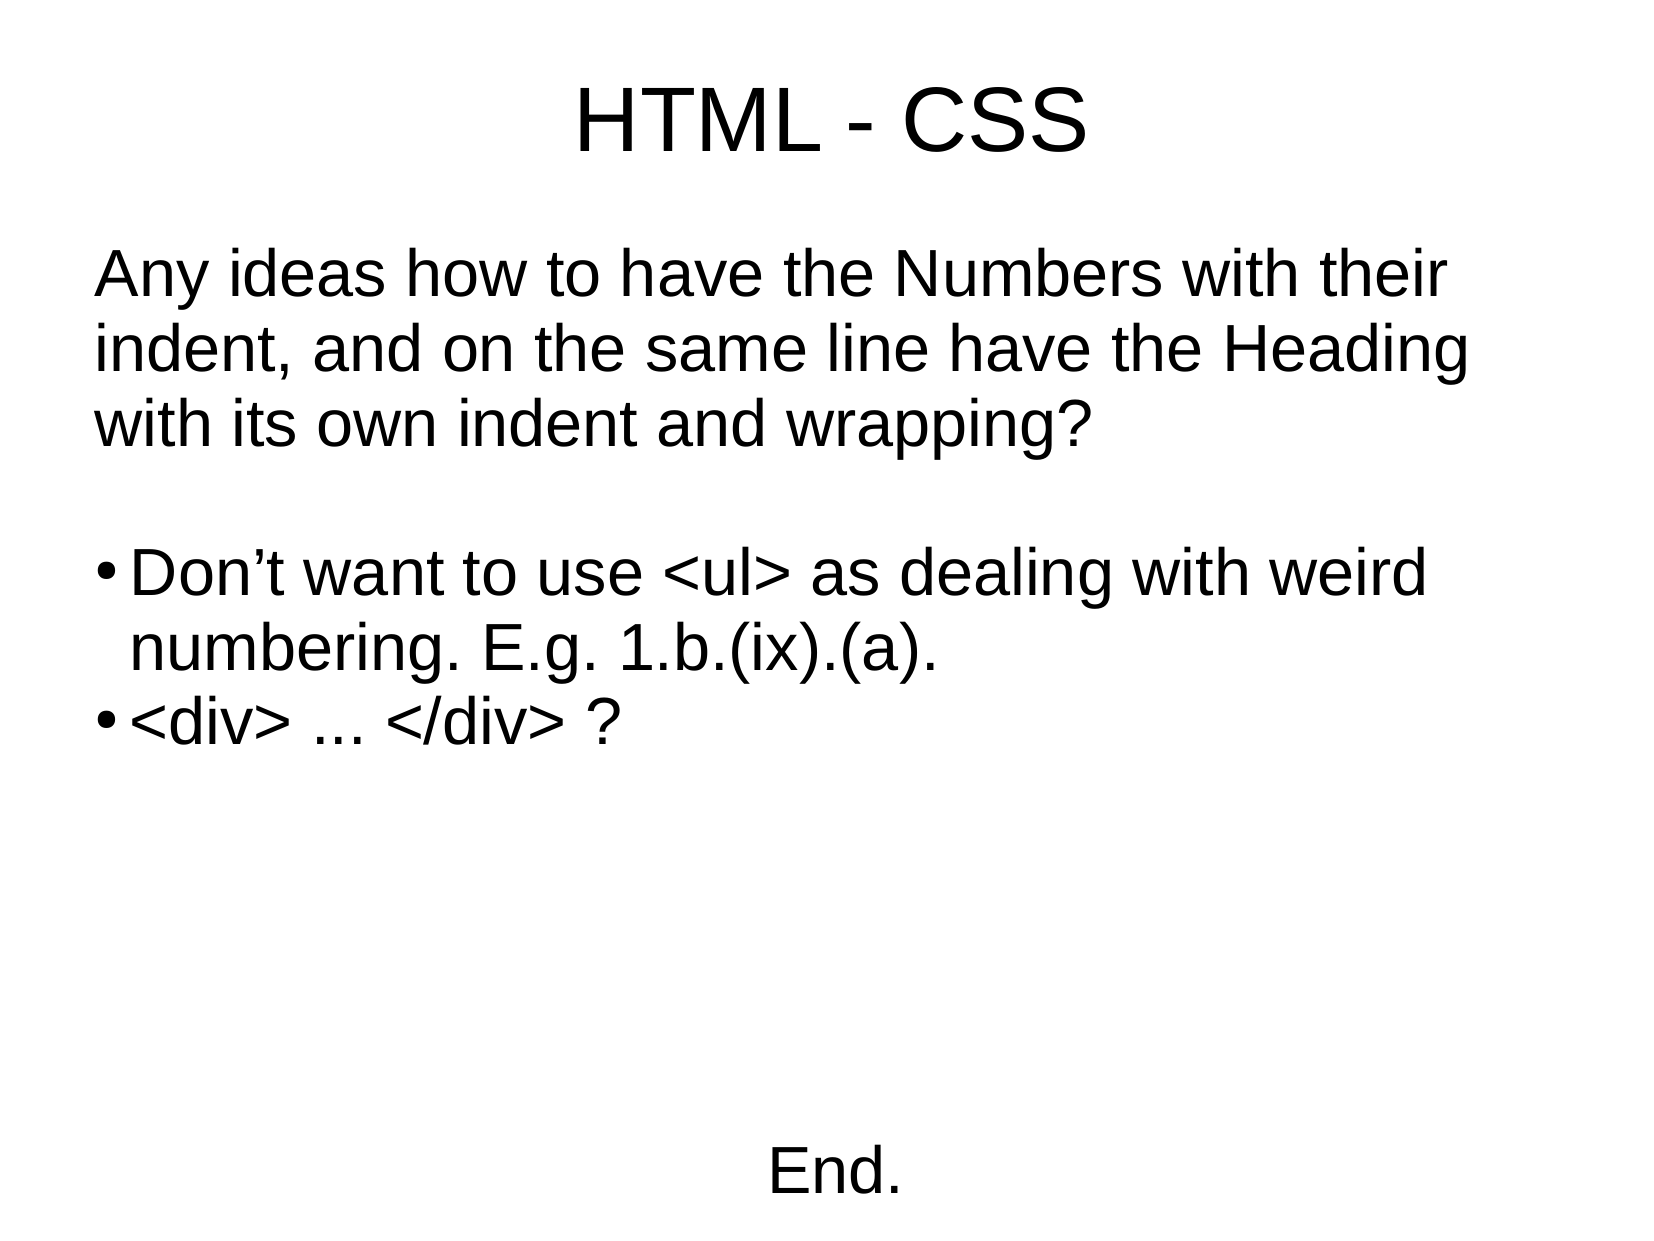

# HTML - CSS
Any ideas how to have the Numbers with their indent, and on the same line have the Heading with its own indent and wrapping?
Don’t want to use <ul> as dealing with weird numbering. E.g. 1.b.(ix).(a).
<div> ... </div> ?
End.